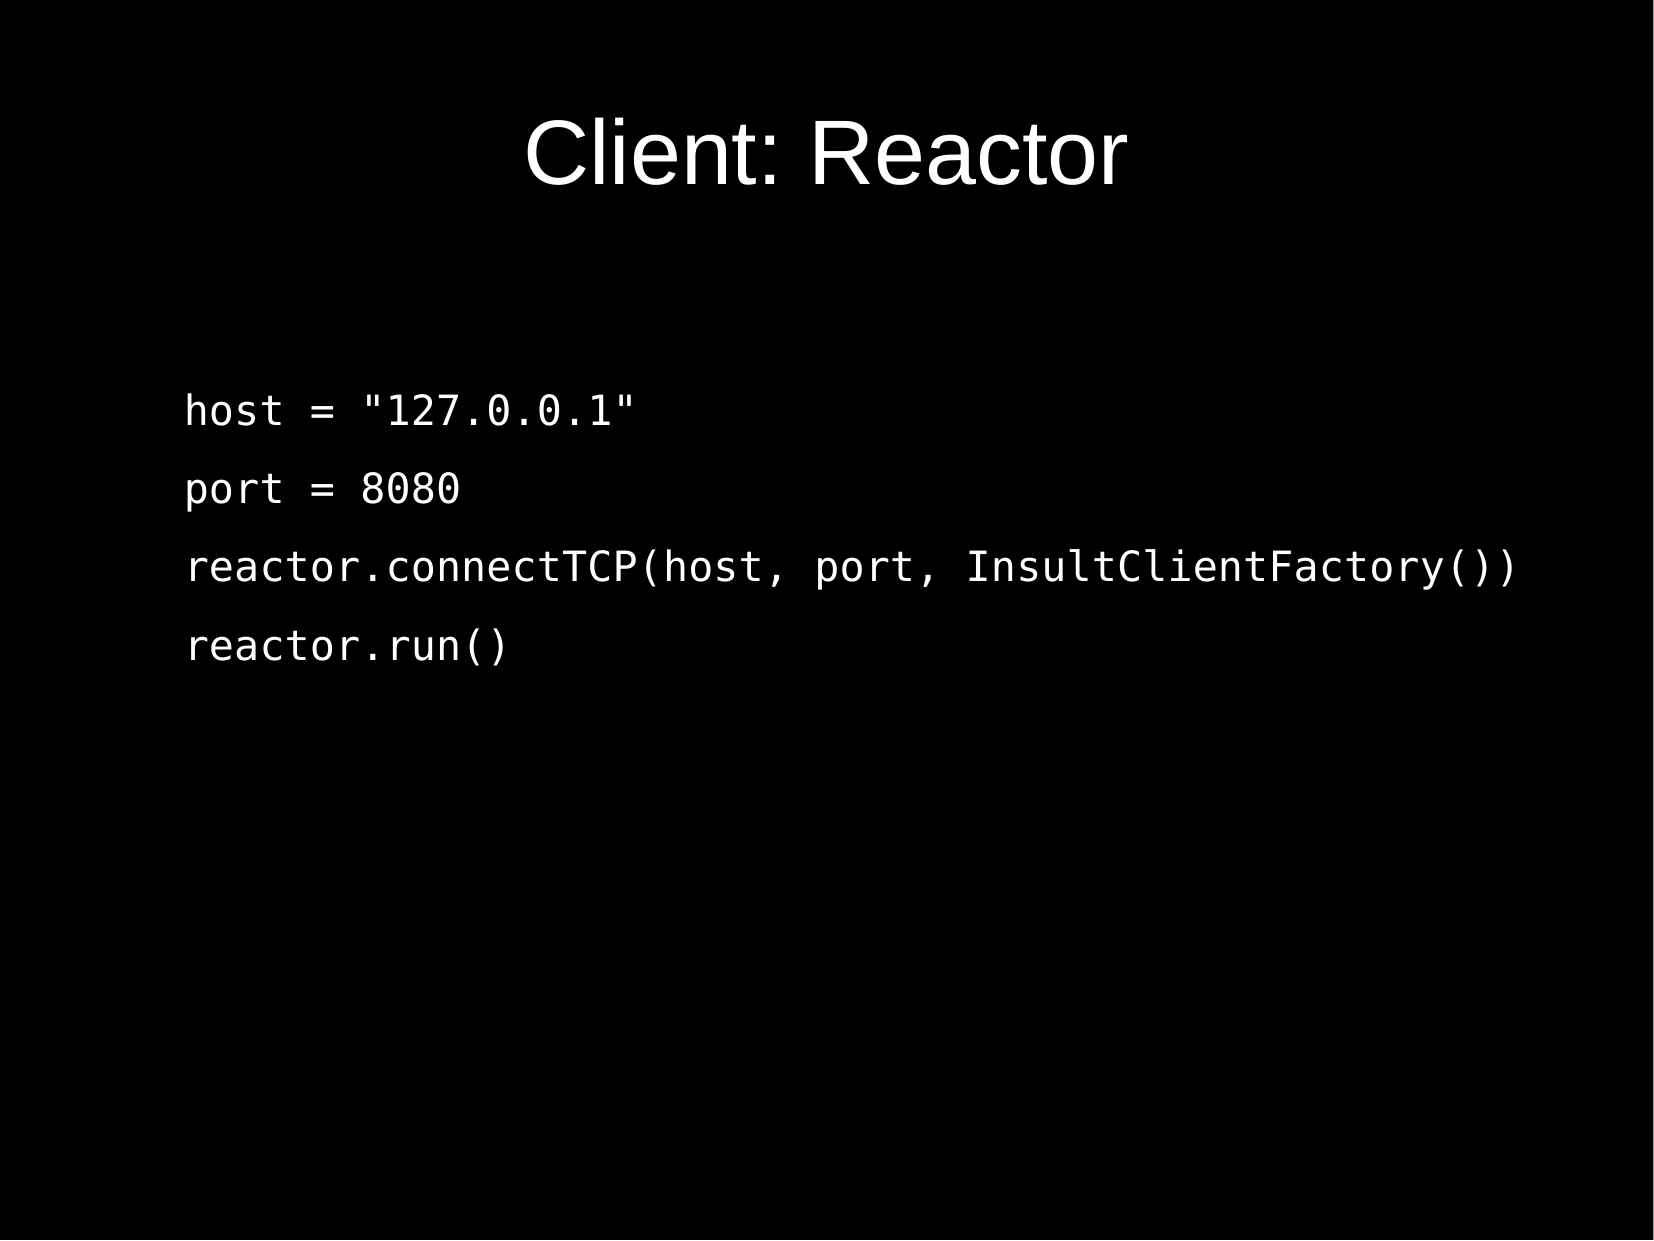

# Client: Reactor
 host = "127.0.0.1"
 port = 8080
 reactor.connectTCP(host, port, InsultClientFactory())
 reactor.run()